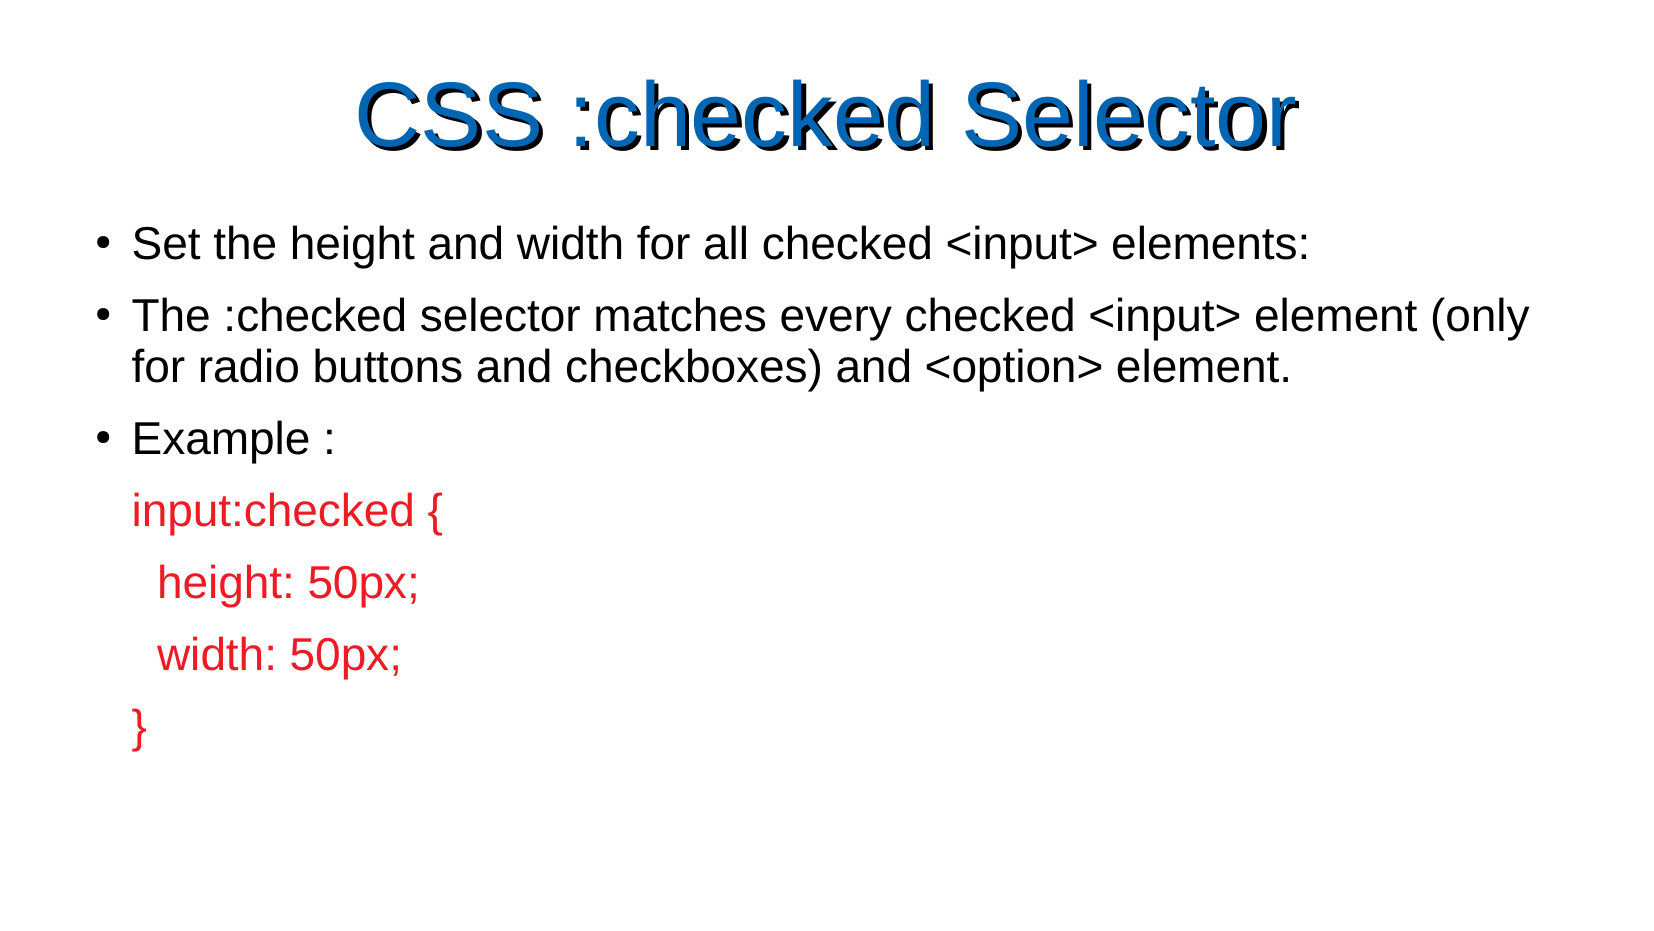

# CSS :checked Selector
Set the height and width for all checked <input> elements:
The :checked selector matches every checked <input> element (only for radio buttons and checkboxes) and <option> element.
Example :
input:checked {
 height: 50px;
 width: 50px;
}